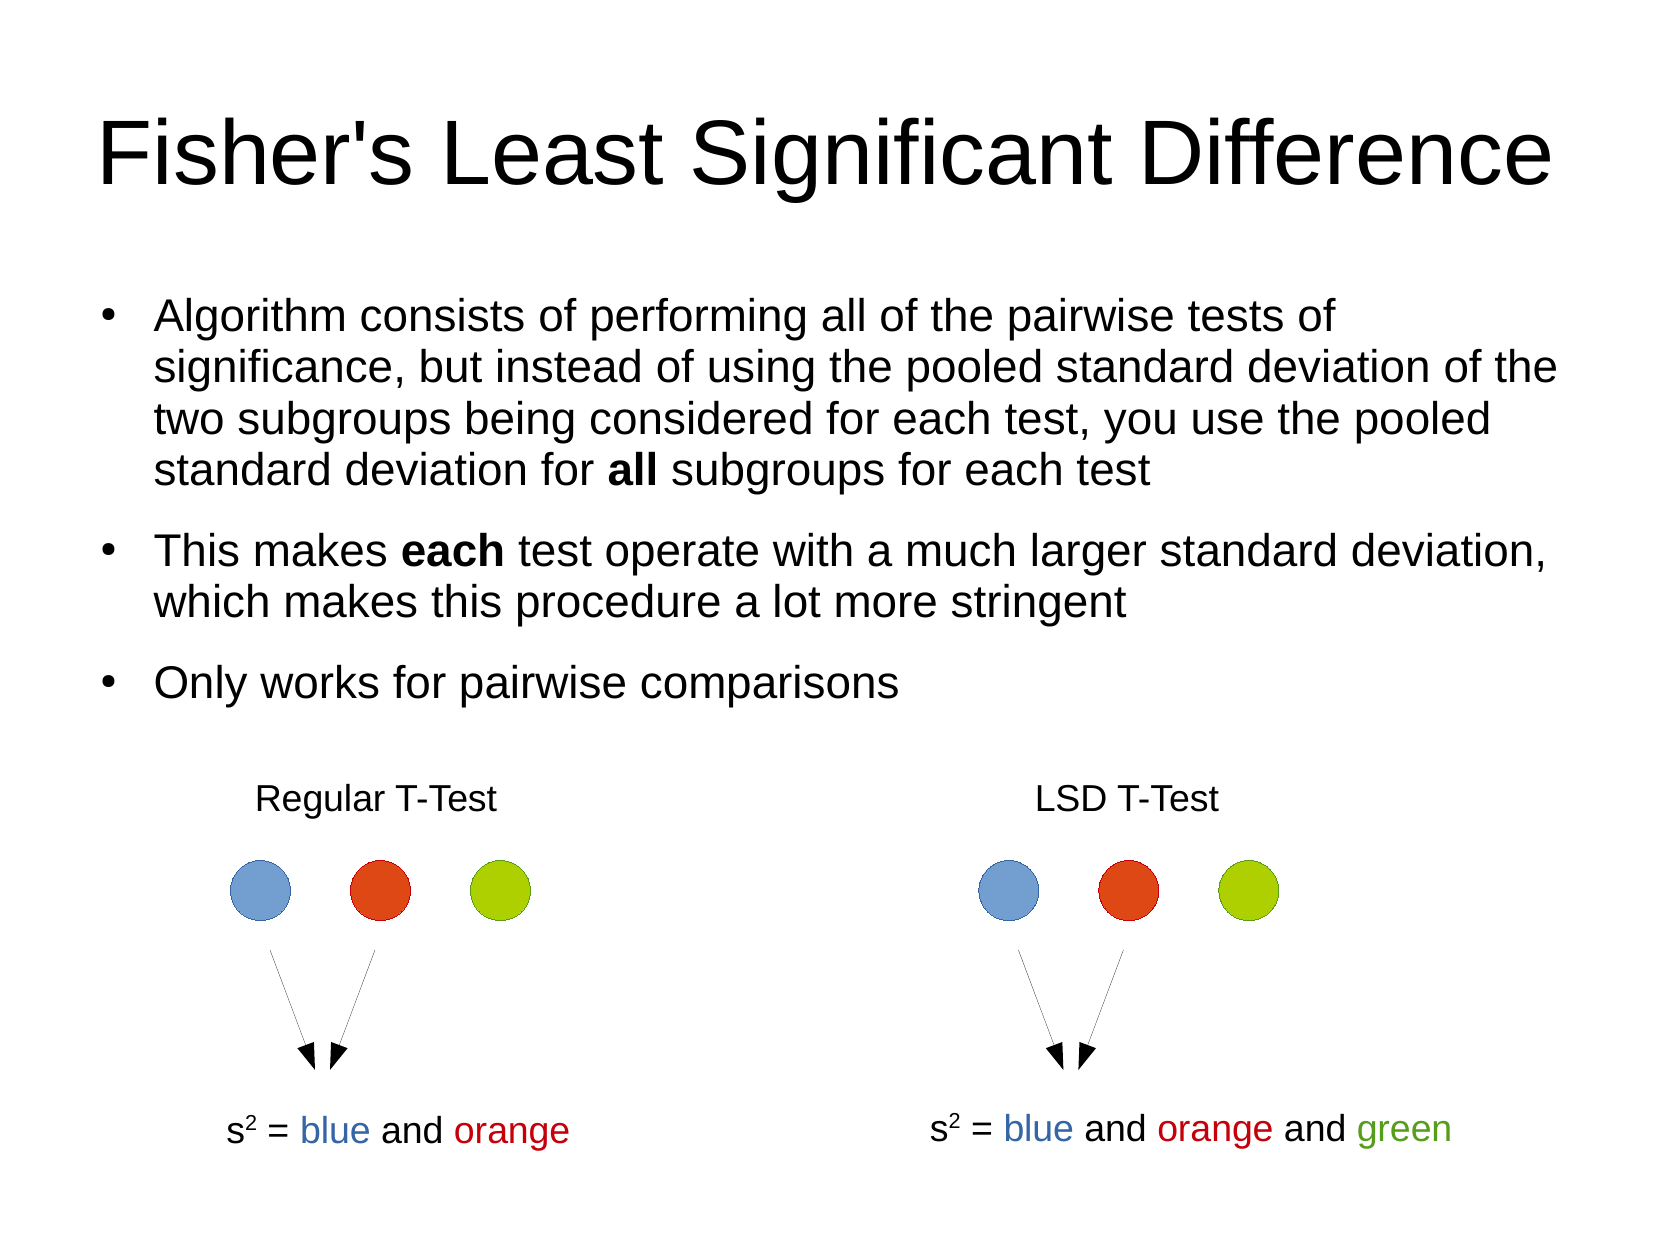

# Fisher's Least Significant Difference
Algorithm consists of performing all of the pairwise tests of significance, but instead of using the pooled standard deviation of the two subgroups being considered for each test, you use the pooled standard deviation for all subgroups for each test
This makes each test operate with a much larger standard deviation, which makes this procedure a lot more stringent
Only works for pairwise comparisons
Regular T-Test
LSD T-Test
s2 = blue and orange and green
s2 = blue and orange